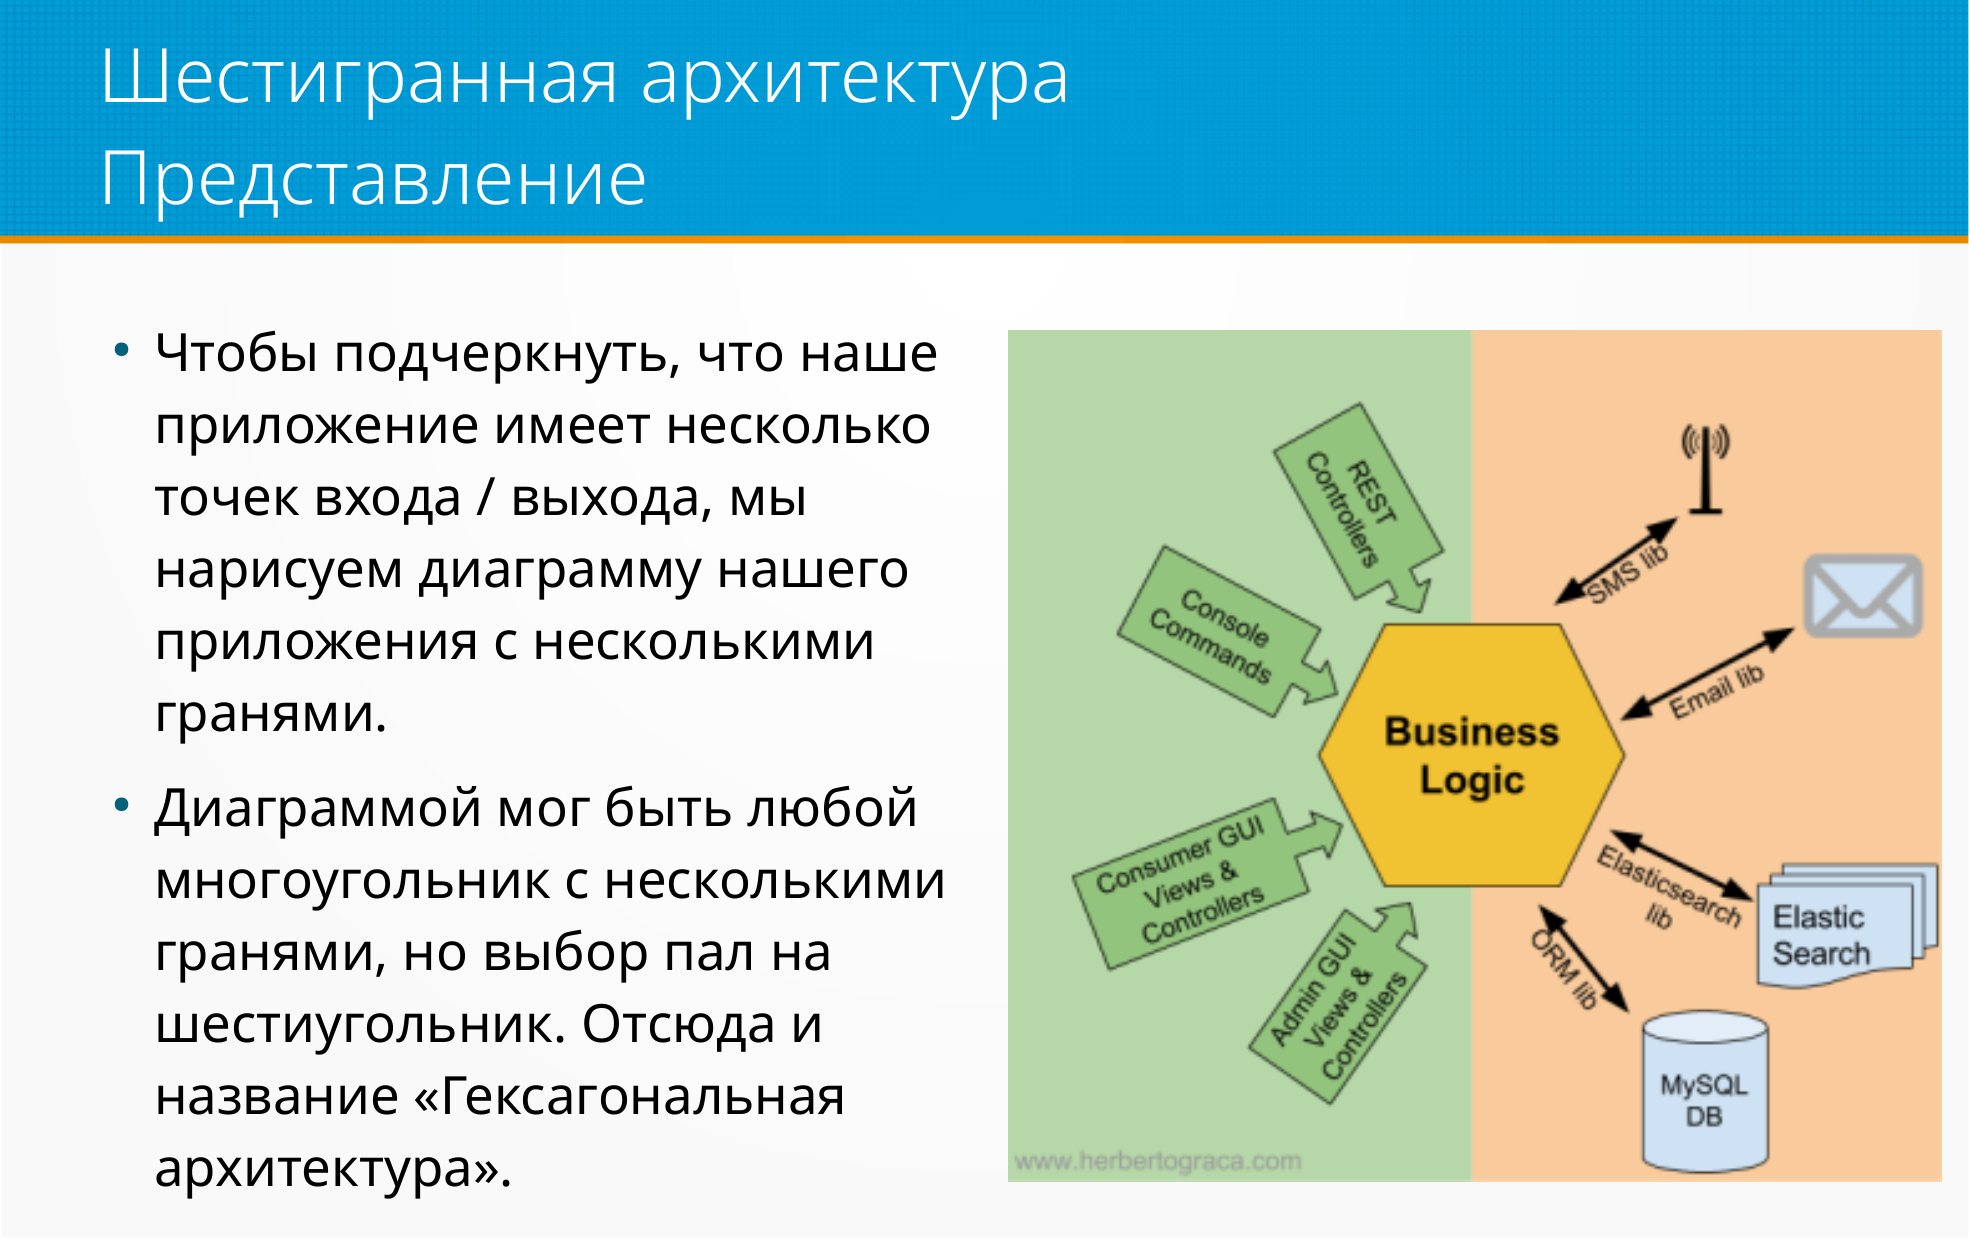

# Шестигранная архитектура Представление
Чтобы подчеркнуть, что наше приложение имеет несколько точек входа / выхода, мы нарисуем диаграмму нашего приложения с несколькими гранями.
Диаграммой мог быть любой многоугольник с несколькими гранями, но выбор пал на шестиугольник. Отсюда и название «Гексагональная архитектура».